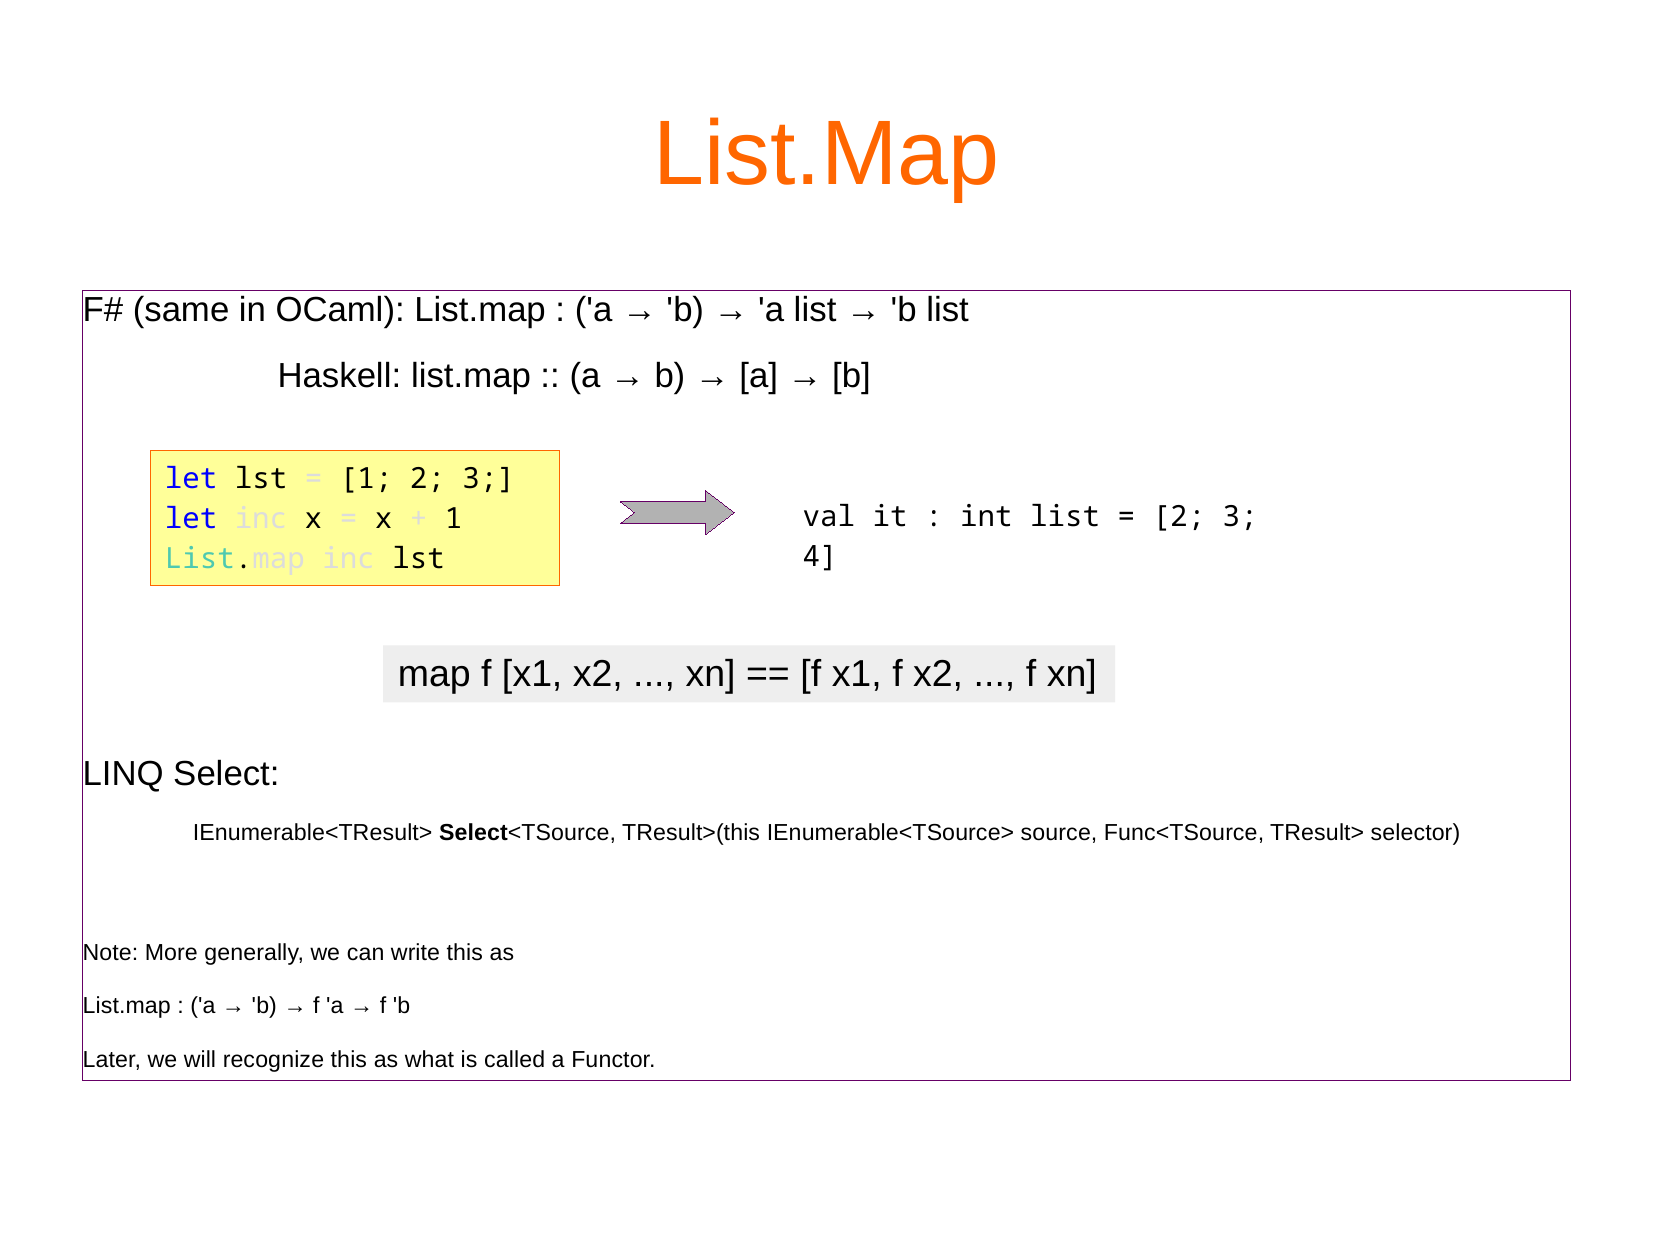

# List.Map
F# (same in OCaml): List.map : ('a → 'b) → 'a list → 'b list
 Haskell: list.map :: (a → b) → [a] → [b]
LINQ Select:
IEnumerable<TResult> Select<TSource, TResult>(this IEnumerable<TSource> source, Func<TSource, TResult> selector)
Note: More generally, we can write this as
List.map : ('a → 'b) → f 'a → f 'b
Later, we will recognize this as what is called a Functor.
let lst = [1; 2; 3;]
let inc x = x + 1
List.map inc lst
val it : int list = [2; 3; 4]
map f [x1, x2, ..., xn] == [f x1, f x2, ..., f xn]